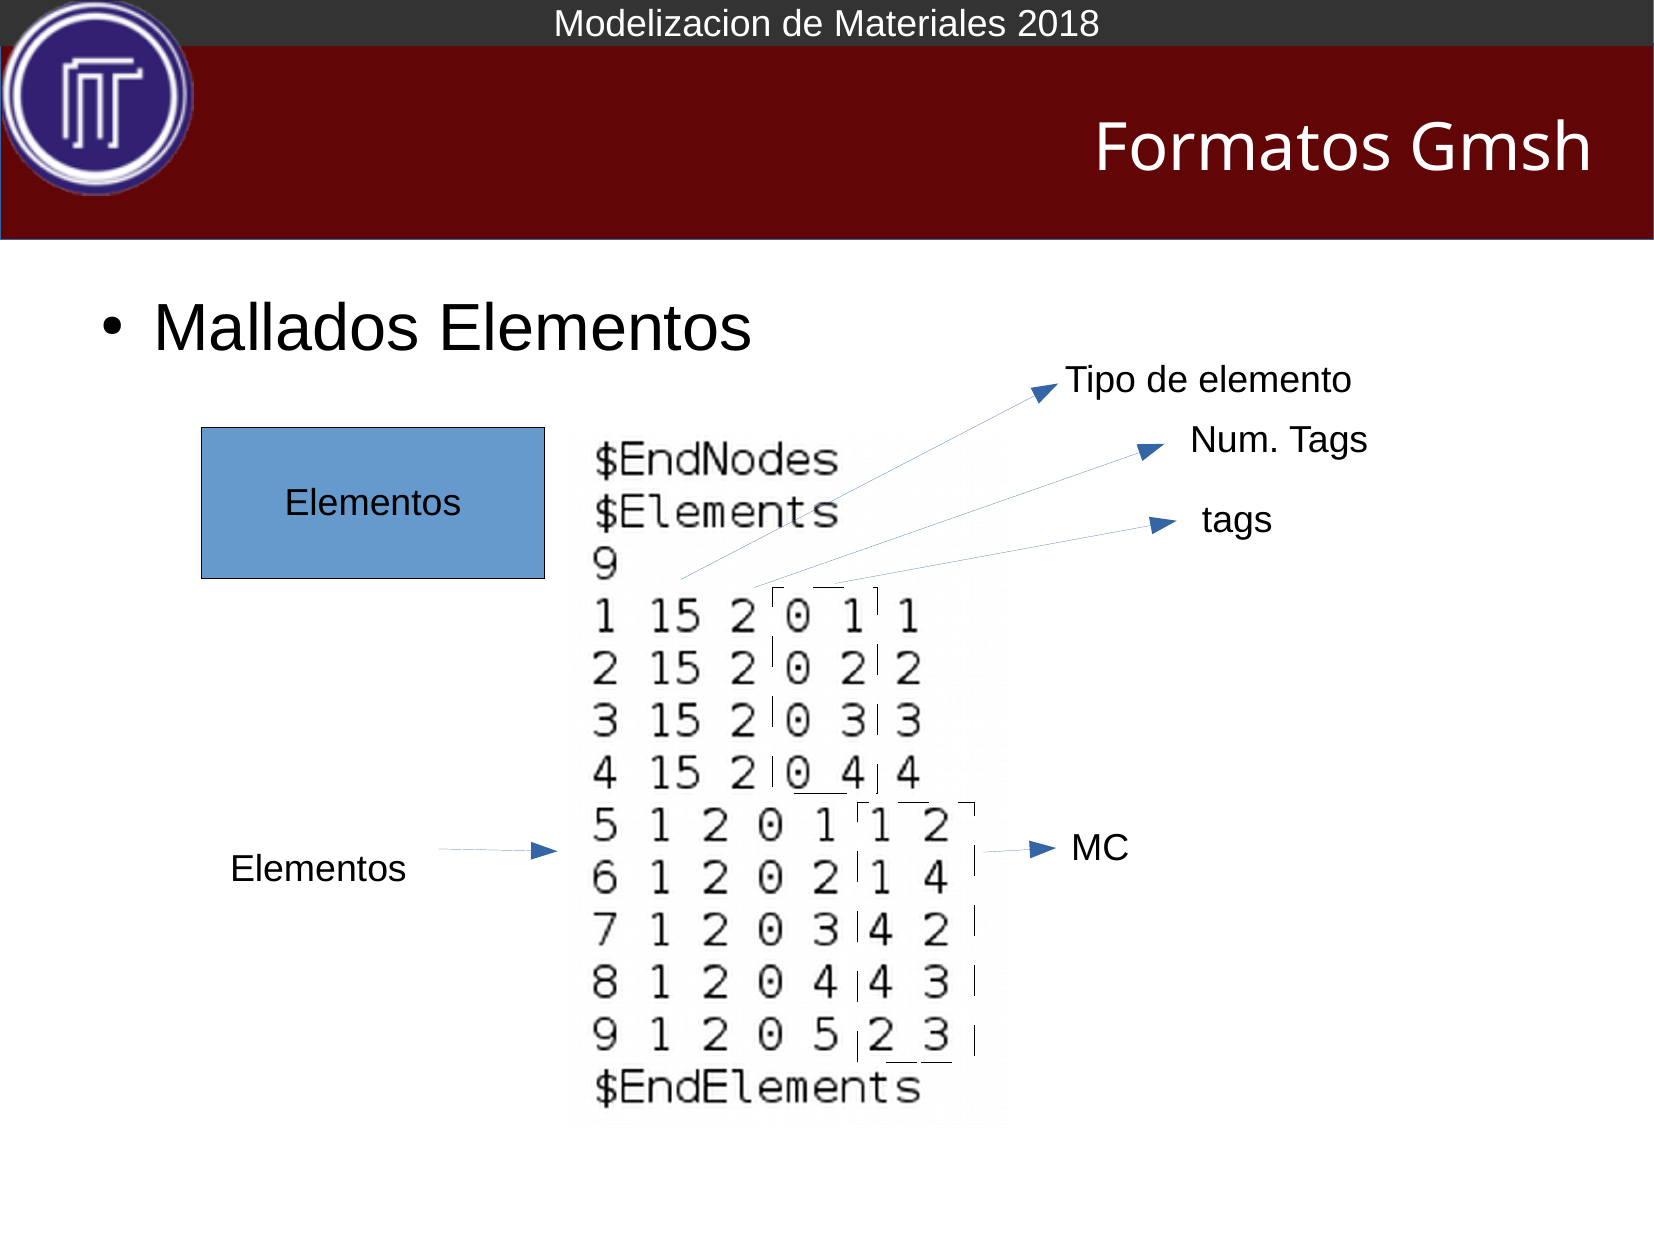

# Formatos Gmsh
Mallados Elementos
Tipo de elemento
Num. Tags
Elementos
tags
MC
Elementos